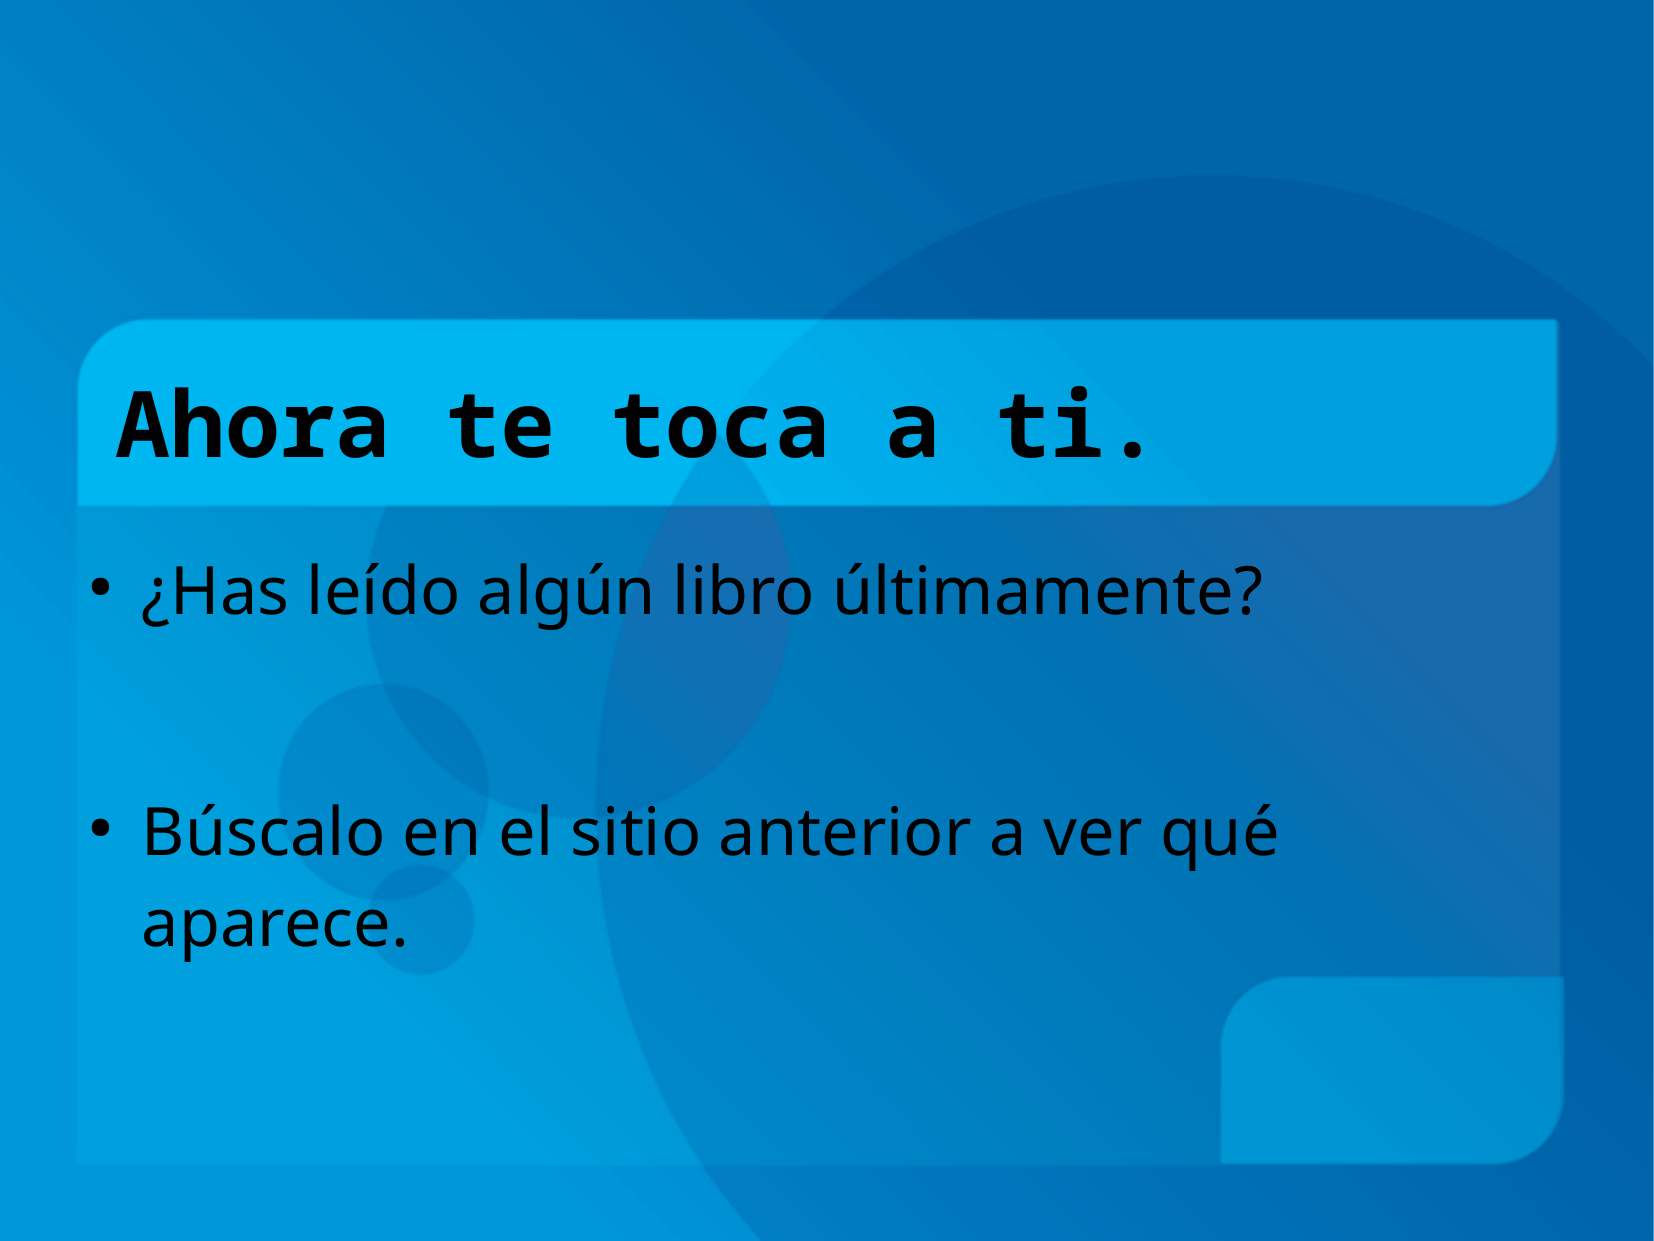

# Ahora te toca a ti.
¿Has leído algún libro últimamente?
Búscalo en el sitio anterior a ver qué aparece.